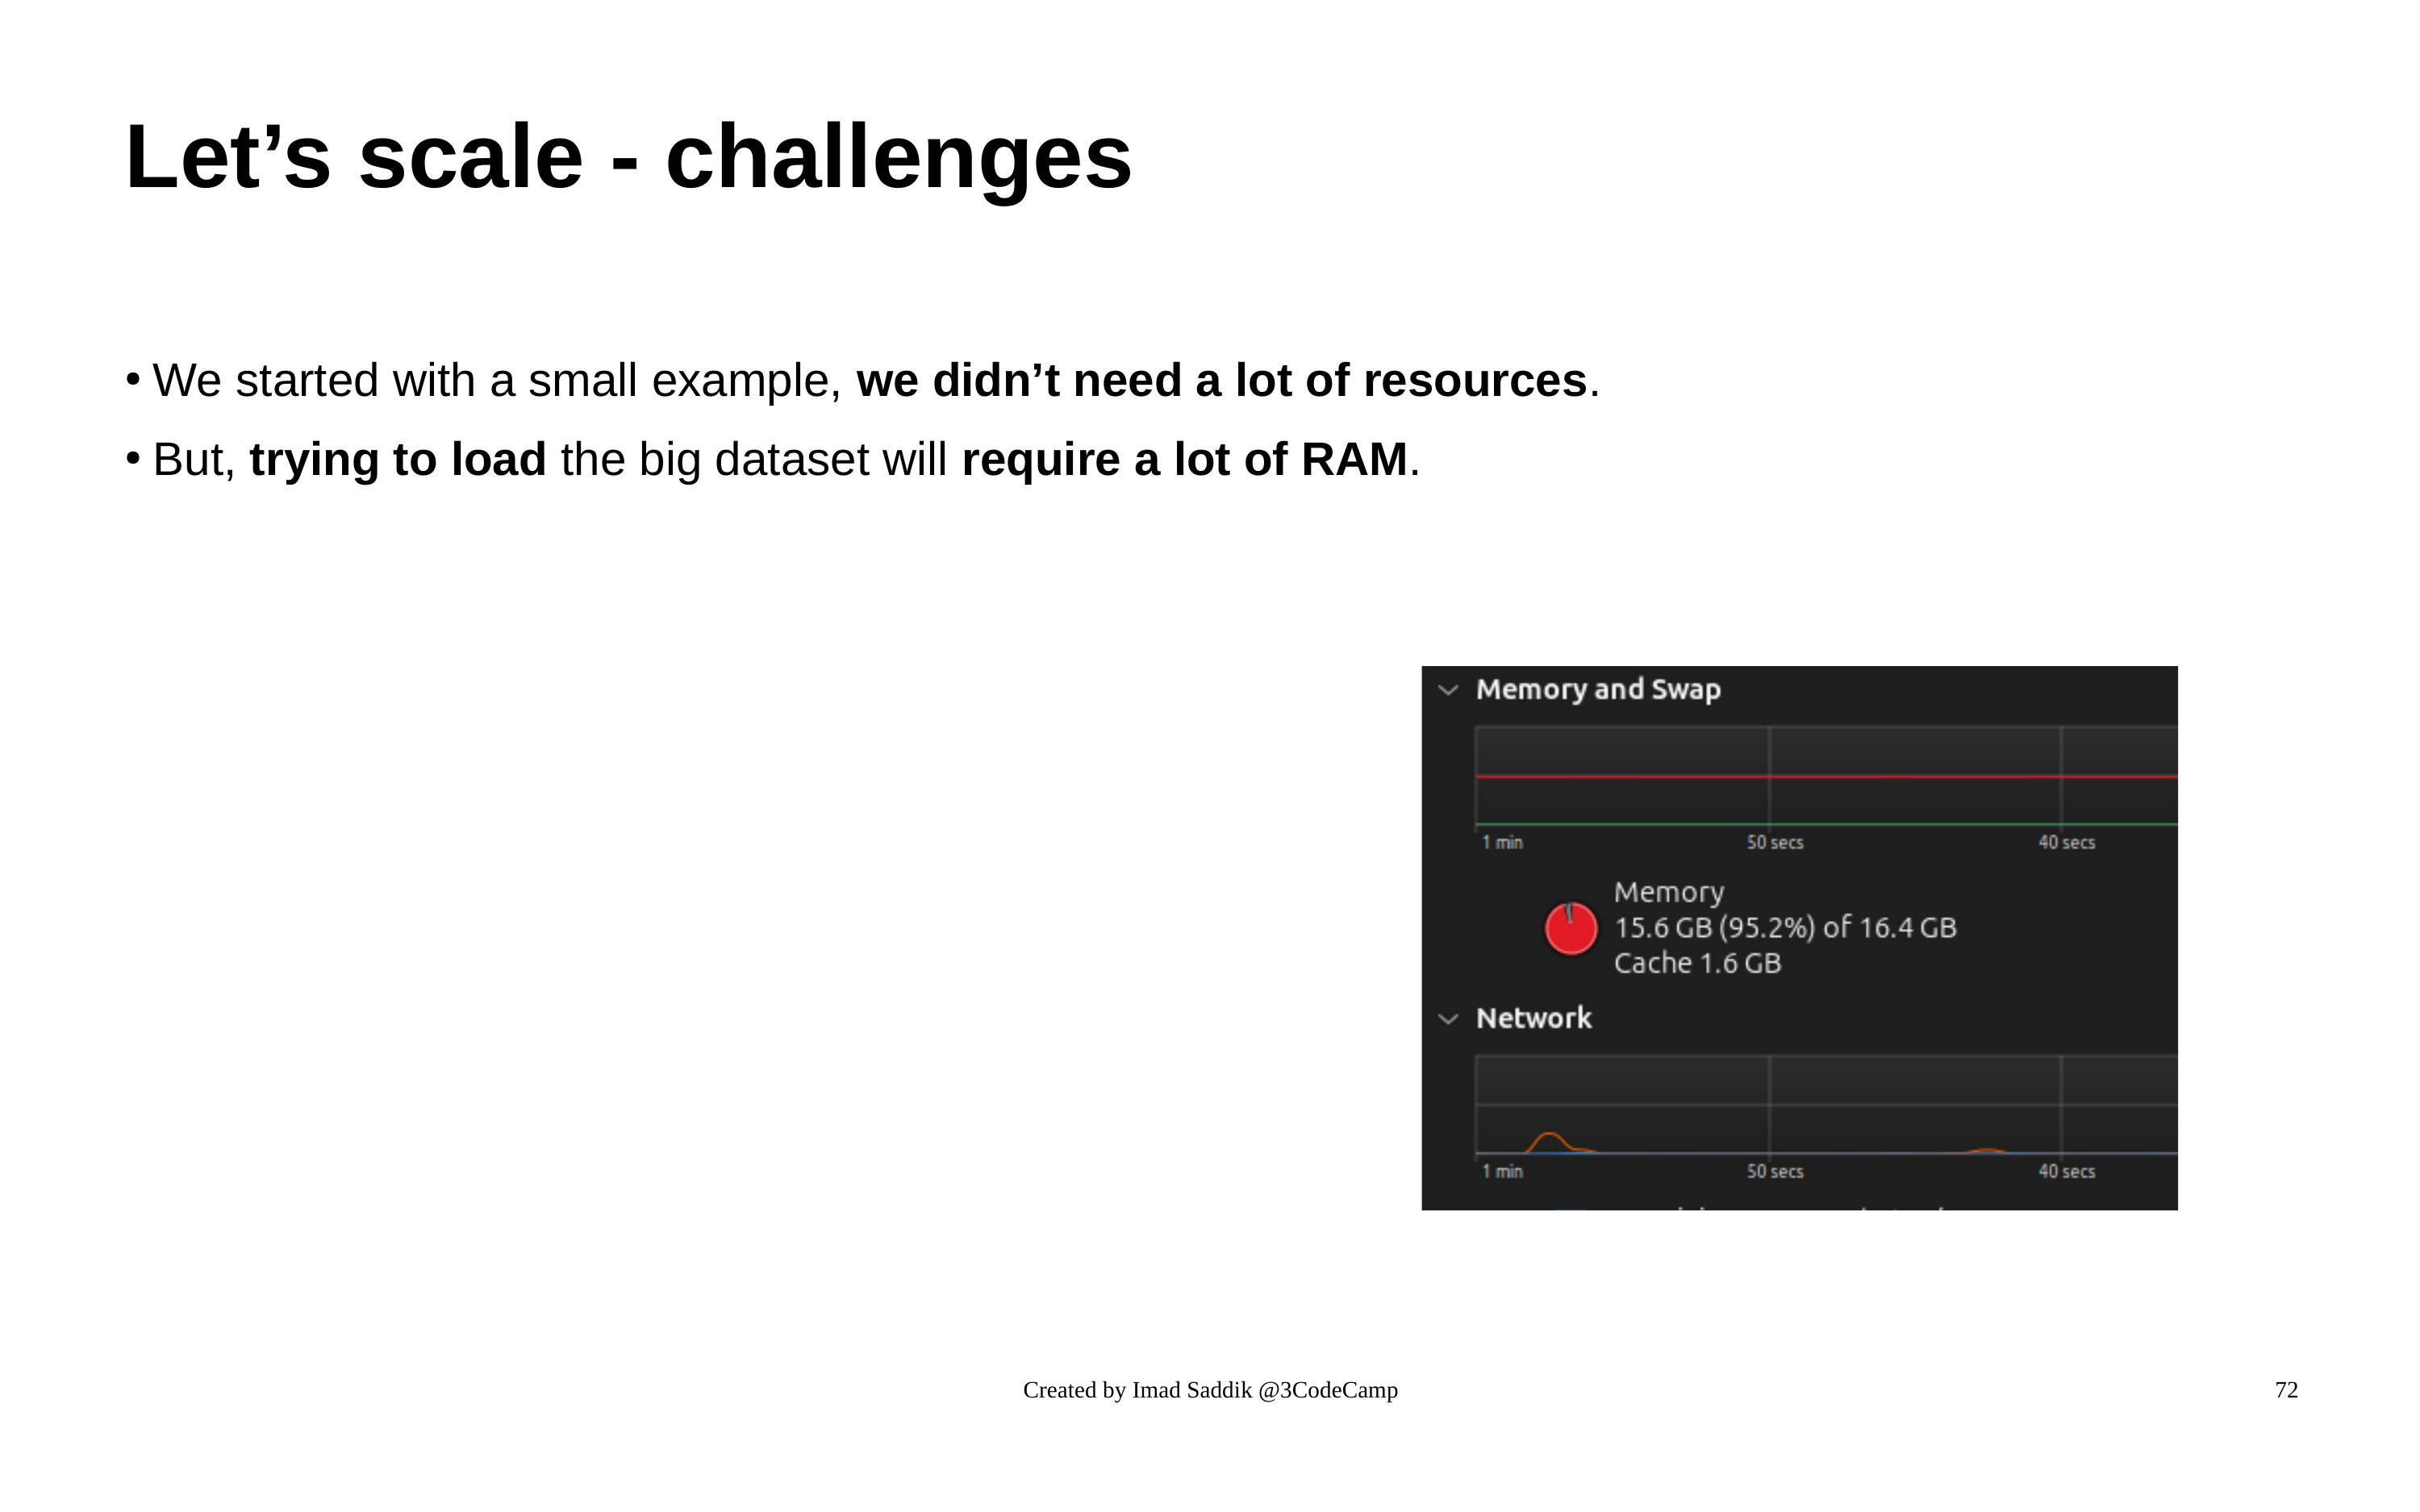

Let’s scale - challenges
We started with a small example, we didn’t need a lot of resources.
But, trying to load the big dataset will require a lot of RAM.
Created by Imad Saddik @3CodeCamp
72